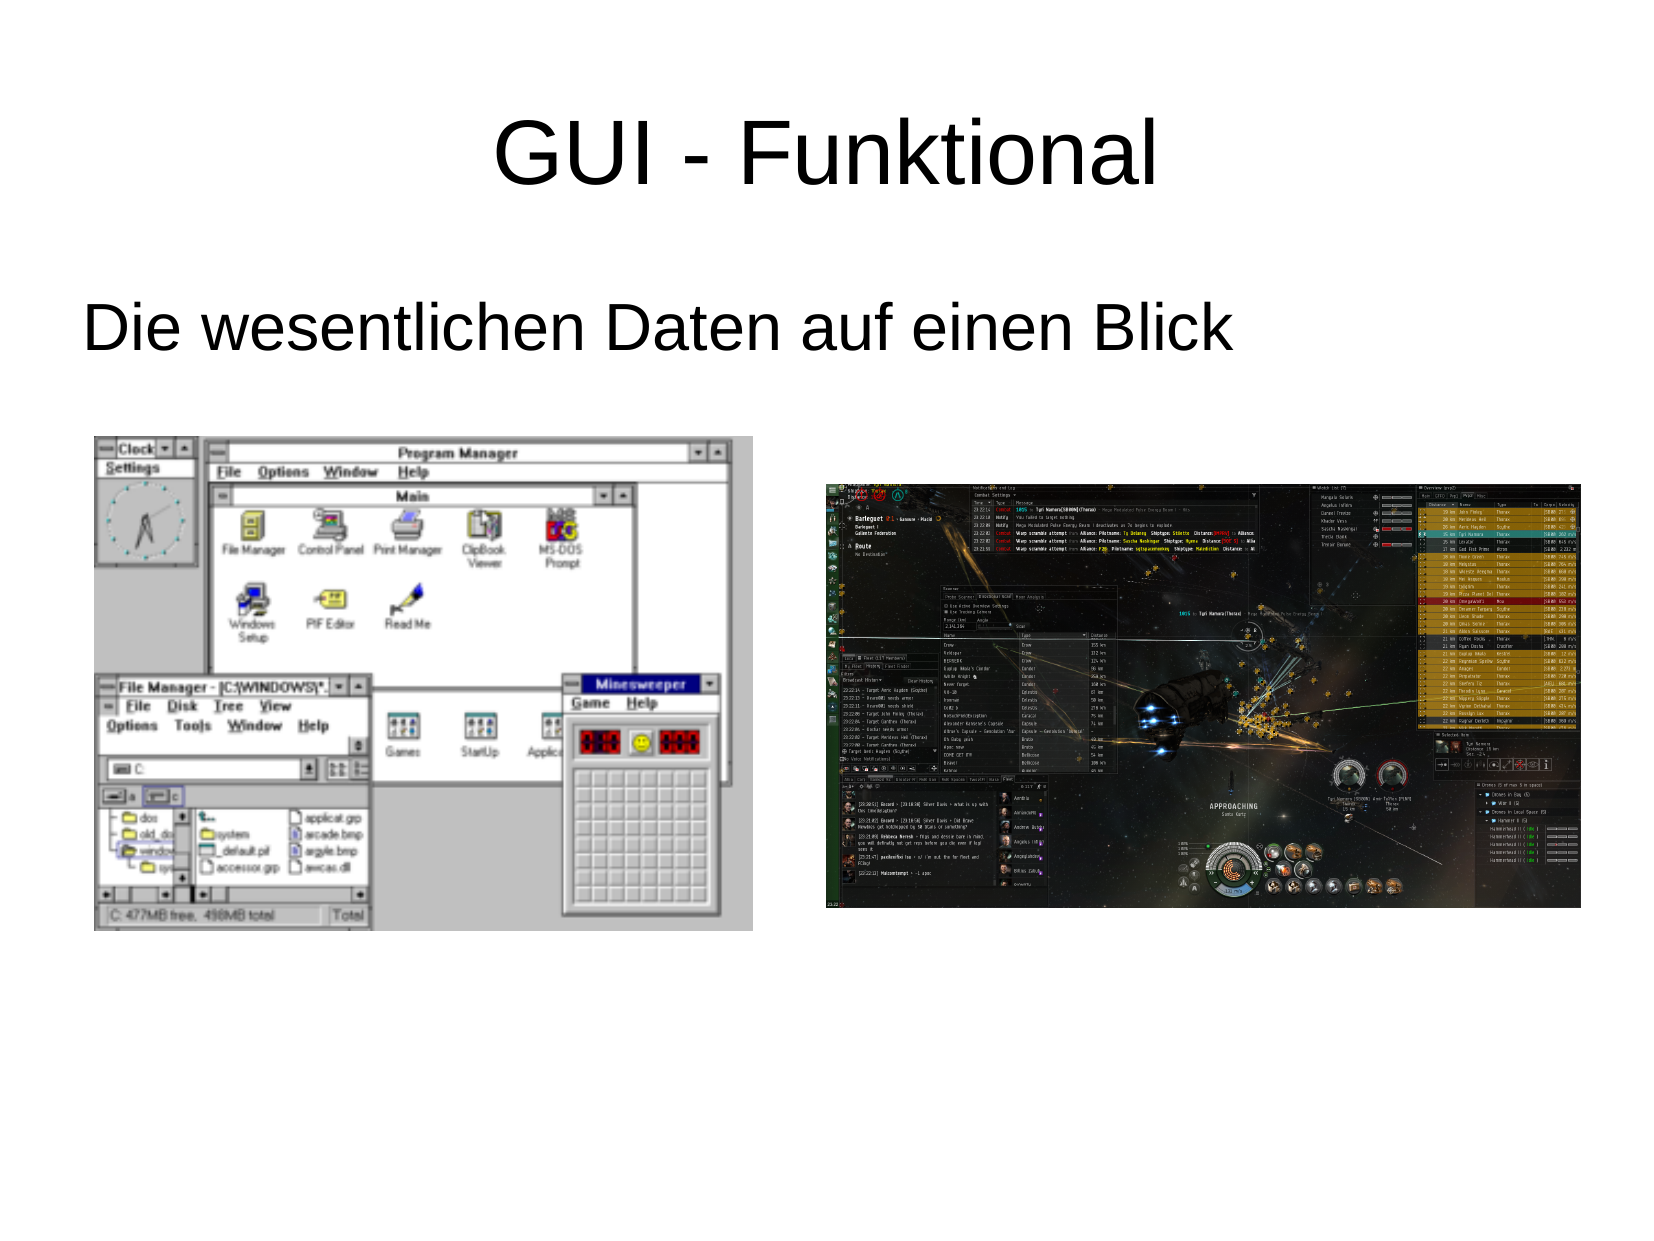

# GUI - Funktional
Die wesentlichen Daten auf einen Blick